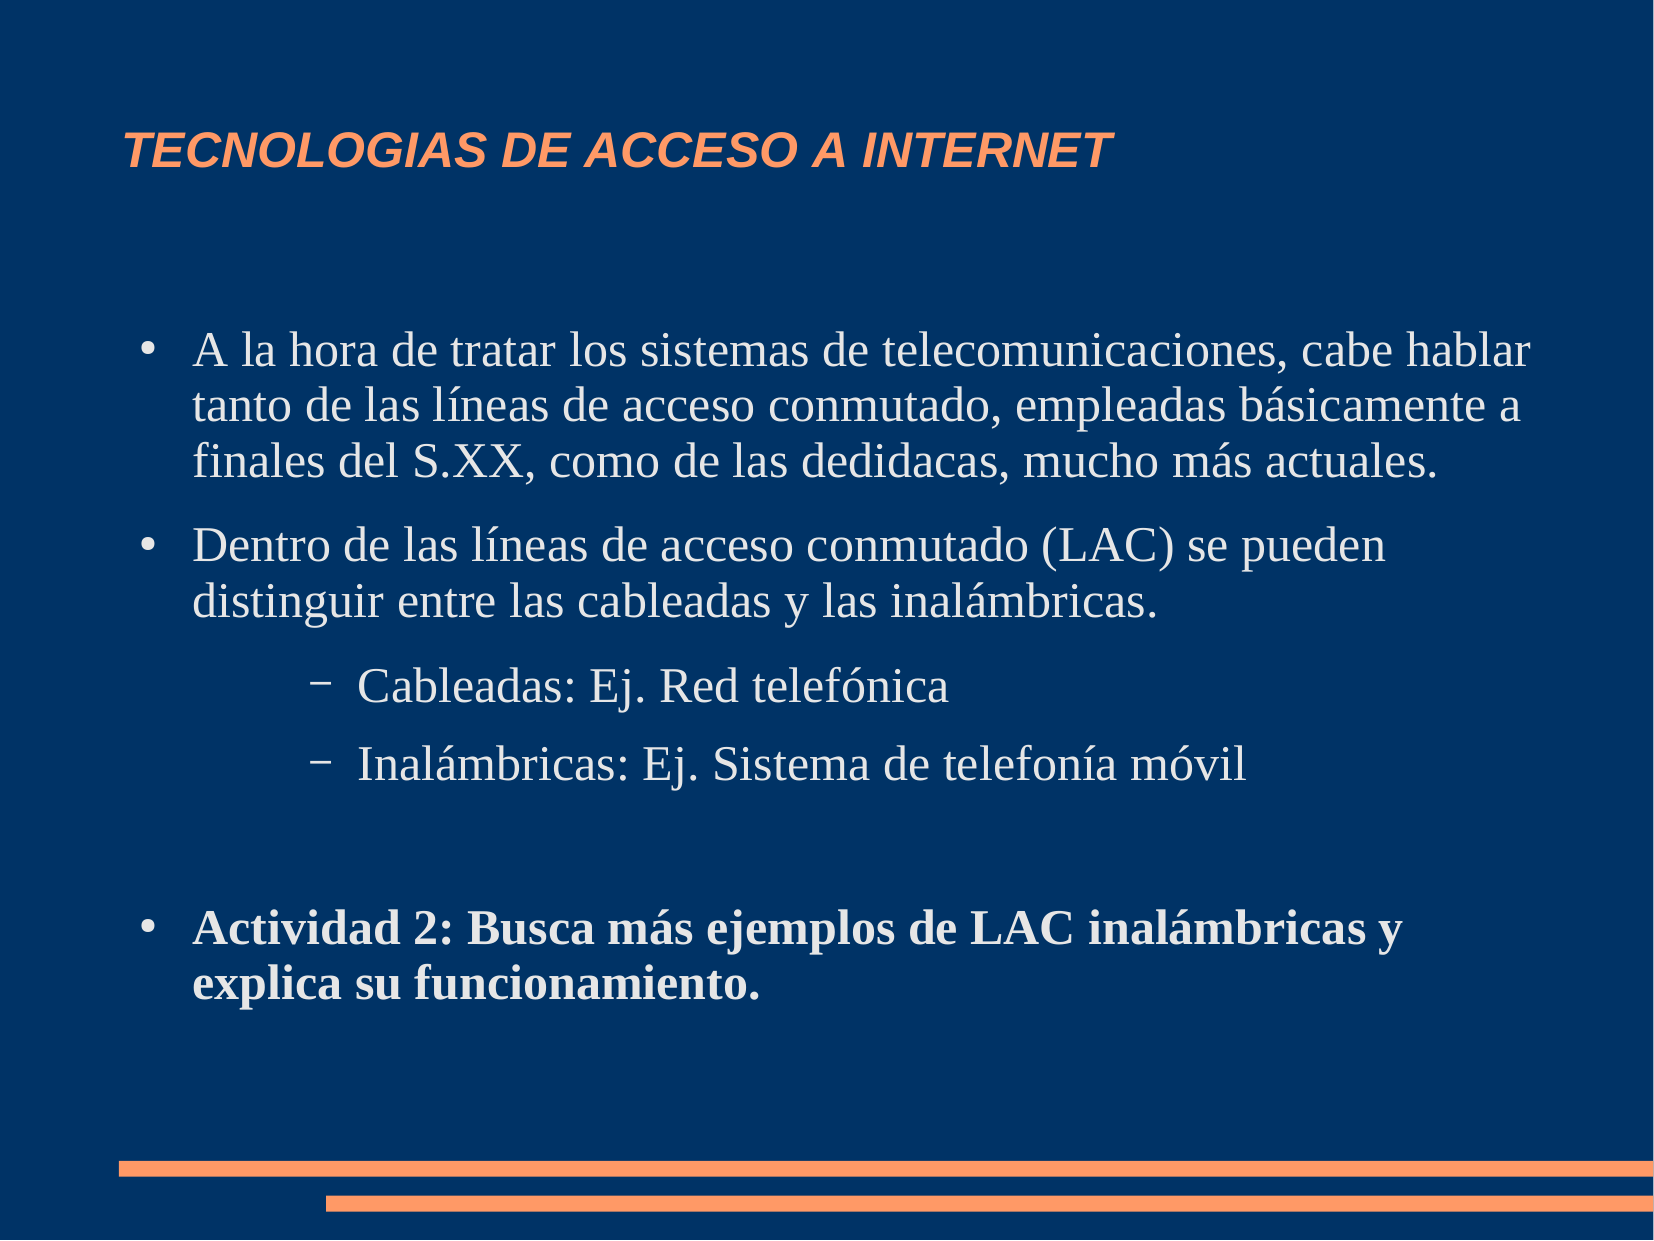

# TECNOLOGIAS DE ACCESO A INTERNET
A la hora de tratar los sistemas de telecomunicaciones, cabe hablar tanto de las líneas de acceso conmutado, empleadas básicamente a finales del S.XX, como de las dedidacas, mucho más actuales.
Dentro de las líneas de acceso conmutado (LAC) se pueden distinguir entre las cableadas y las inalámbricas.
Cableadas: Ej. Red telefónica
Inalámbricas: Ej. Sistema de telefonía móvil
Actividad 2: Busca más ejemplos de LAC inalámbricas y explica su funcionamiento.